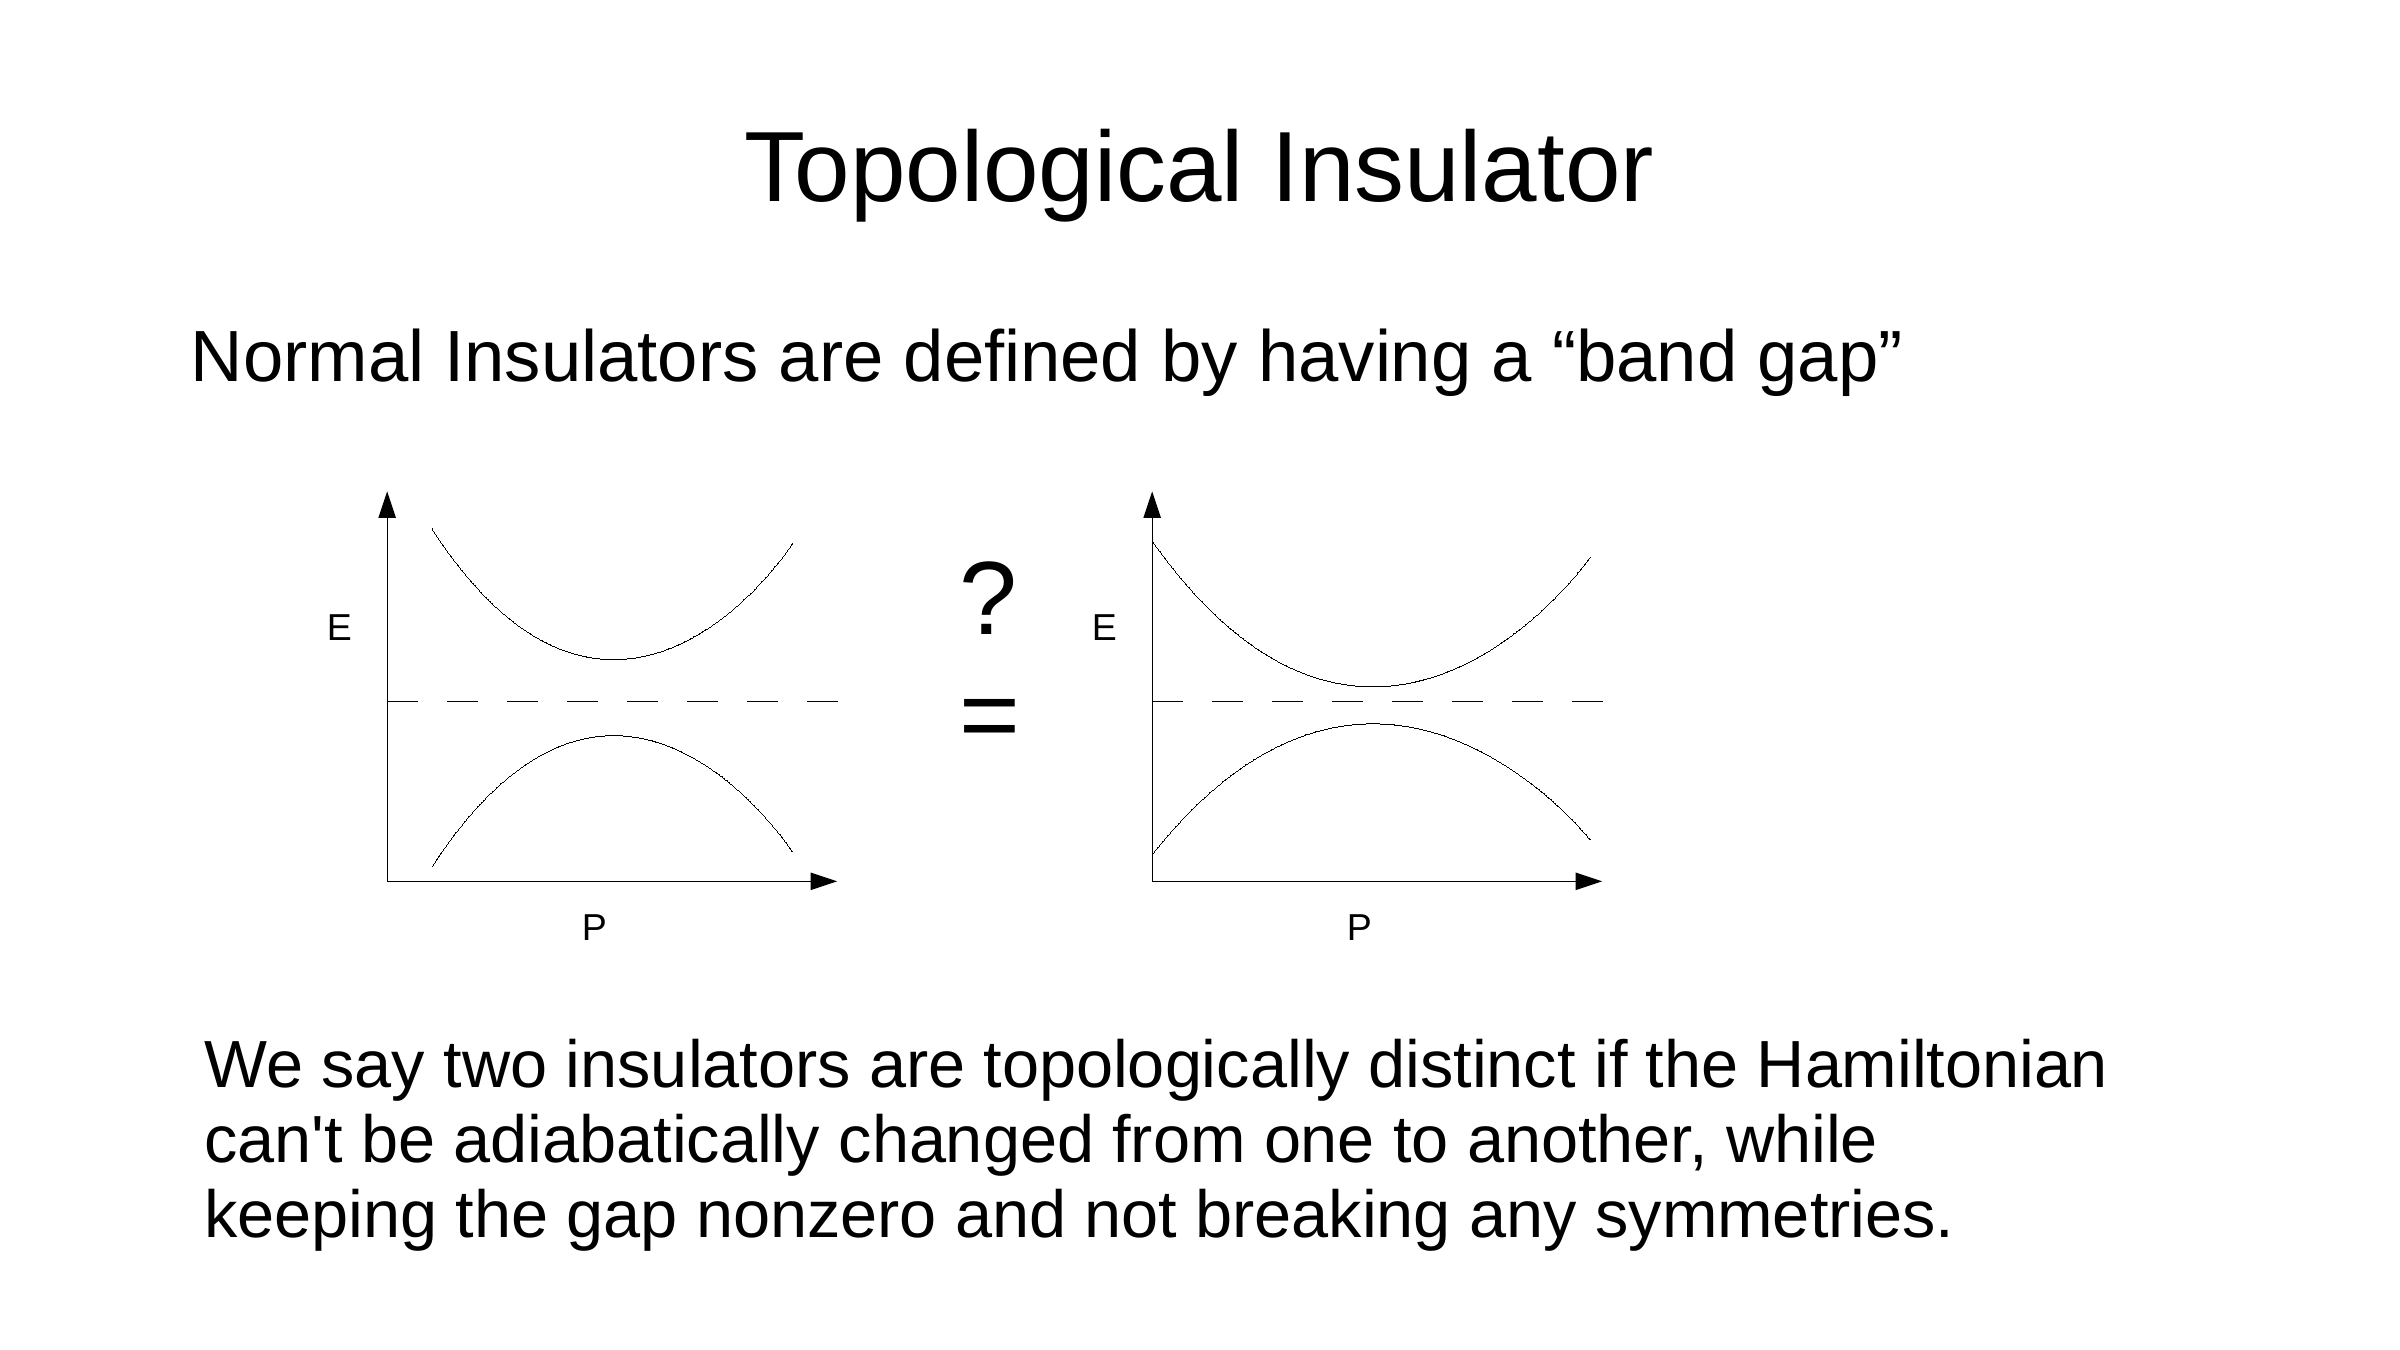

# Topological Insulator
Normal Insulators are defined by having a “band gap”
?
=
E
E
P
P
We say two insulators are topologically distinct if the Hamiltonian can't be adiabatically changed from one to another, while keeping the gap nonzero and not breaking any symmetries.